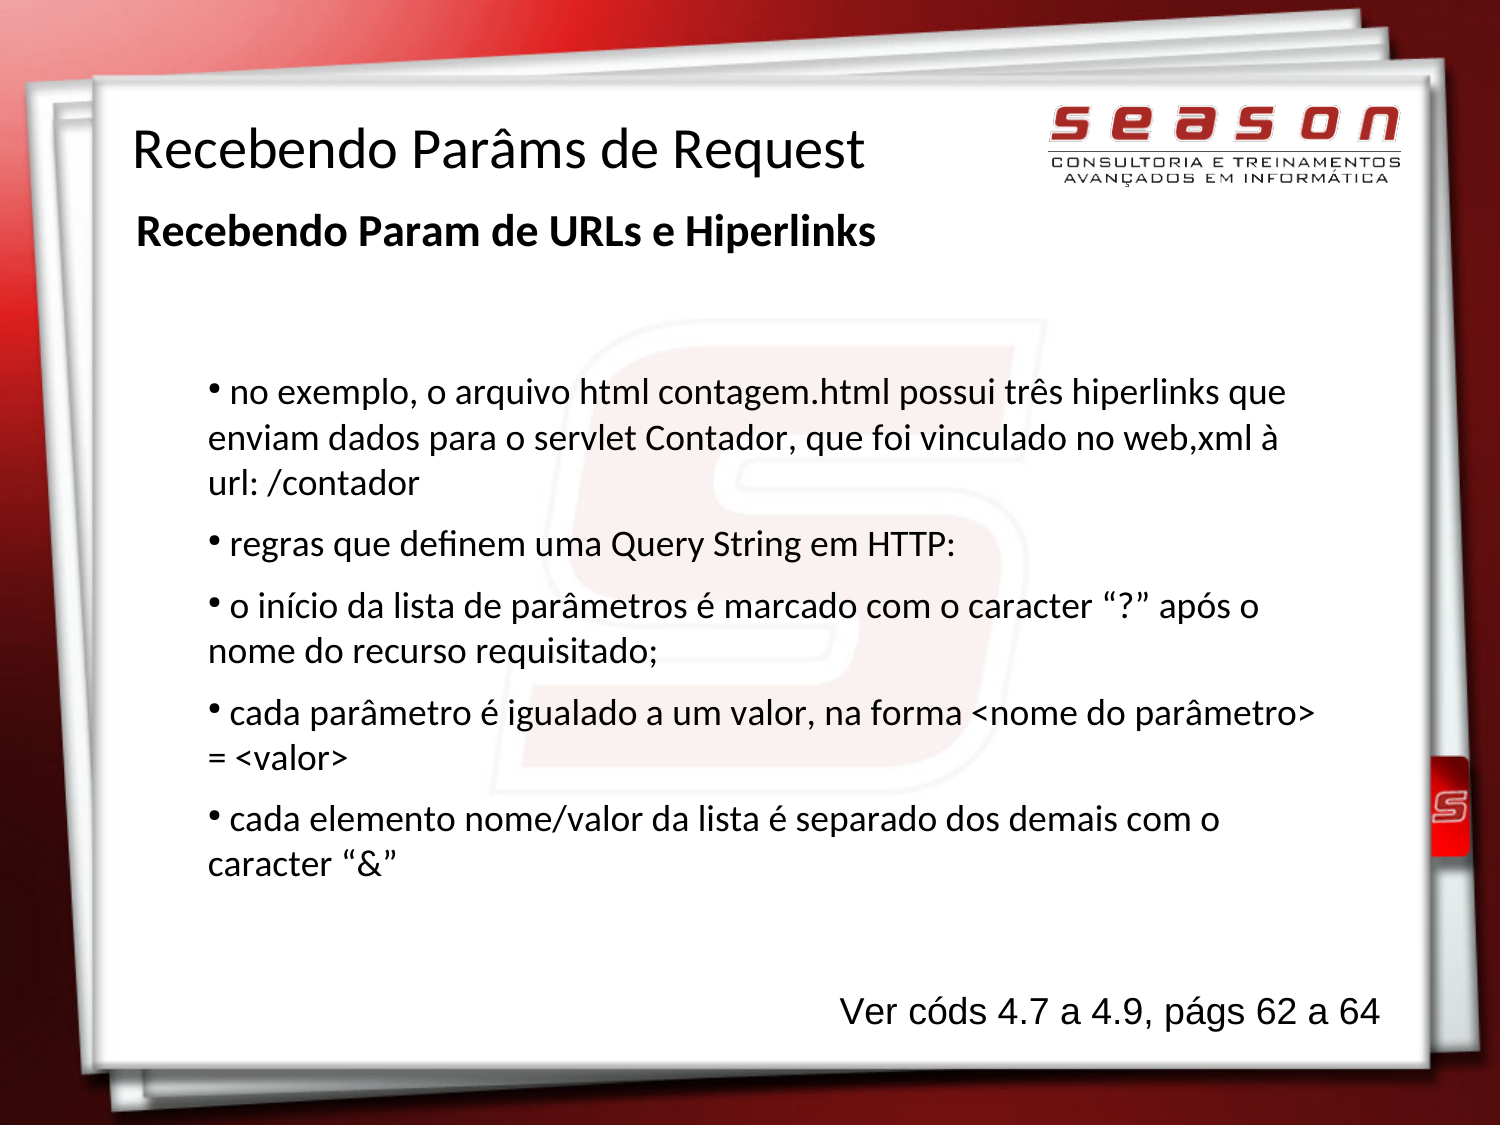

# Recebendo Parâms de Request
Recebendo Param de URLs e Hiperlinks
 no exemplo, o arquivo html contagem.html possui três hiperlinks que enviam dados para o servlet Contador, que foi vinculado no web,xml à url: /contador
 regras que definem uma Query String em HTTP:
 o início da lista de parâmetros é marcado com o caracter “?” após o nome do recurso requisitado;
 cada parâmetro é igualado a um valor, na forma <nome do parâmetro> = <valor>
 cada elemento nome/valor da lista é separado dos demais com o caracter “&”
Ver códs 4.7 a 4.9, págs 62 a 64